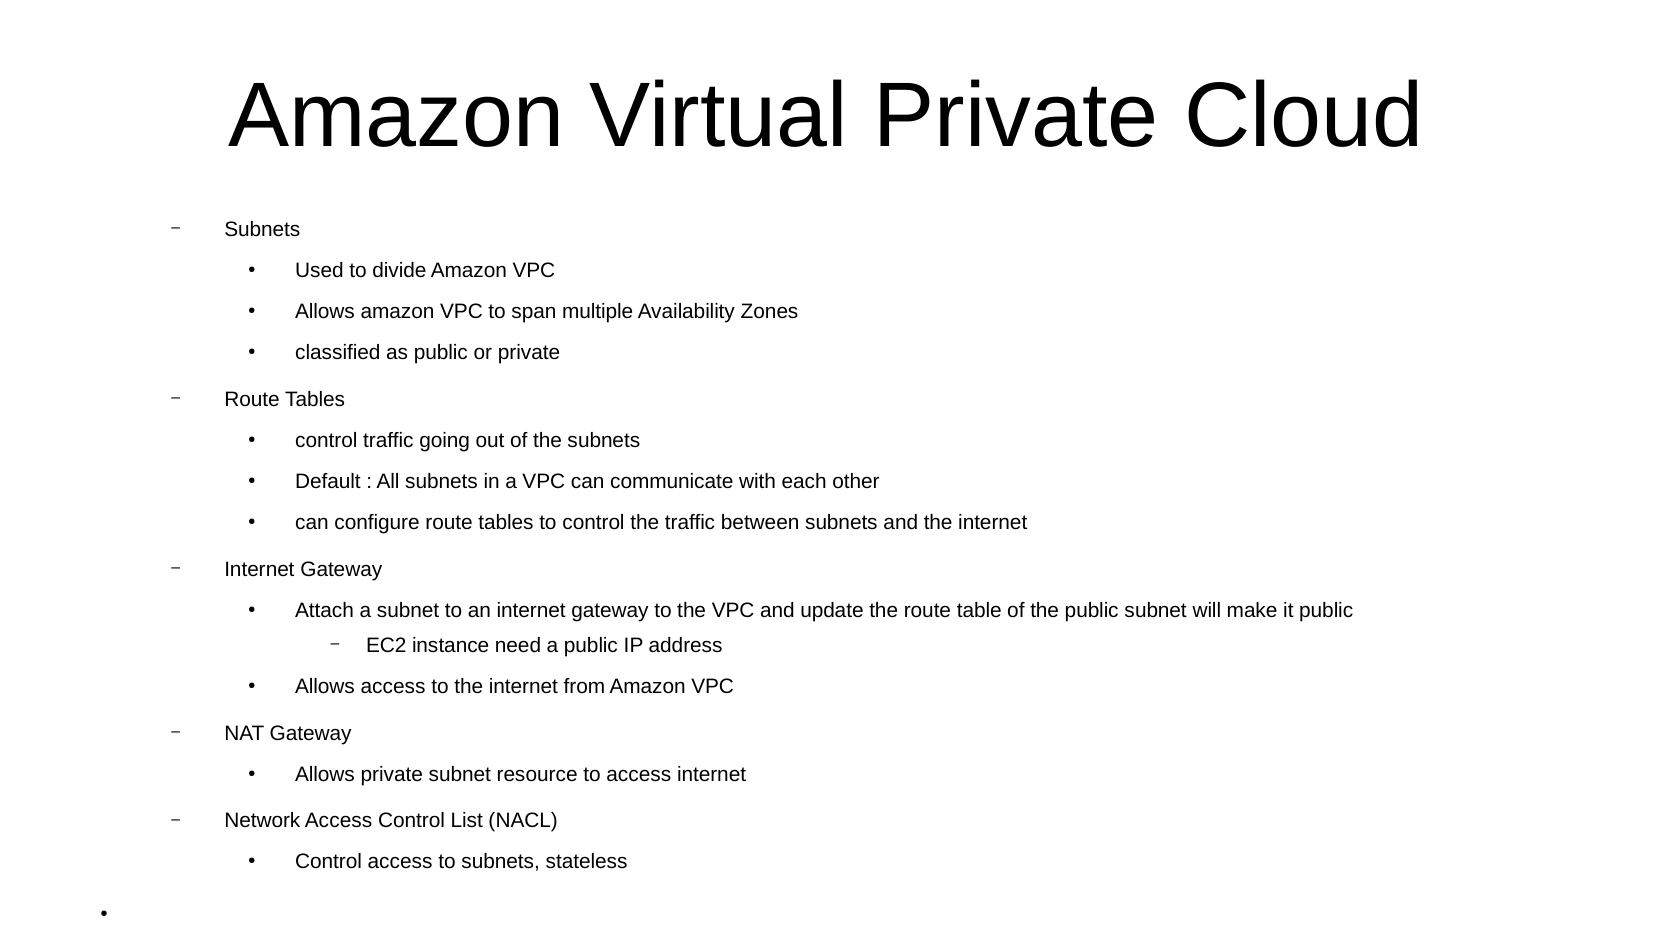

# Amazon Virtual Private Cloud
Subnets
Used to divide Amazon VPC
Allows amazon VPC to span multiple Availability Zones
classified as public or private
Route Tables
control traffic going out of the subnets
Default : All subnets in a VPC can communicate with each other
can configure route tables to control the traffic between subnets and the internet
Internet Gateway
Attach a subnet to an internet gateway to the VPC and update the route table of the public subnet will make it public
EC2 instance need a public IP address
Allows access to the internet from Amazon VPC
NAT Gateway
Allows private subnet resource to access internet
Network Access Control List (NACL)
Control access to subnets, stateless